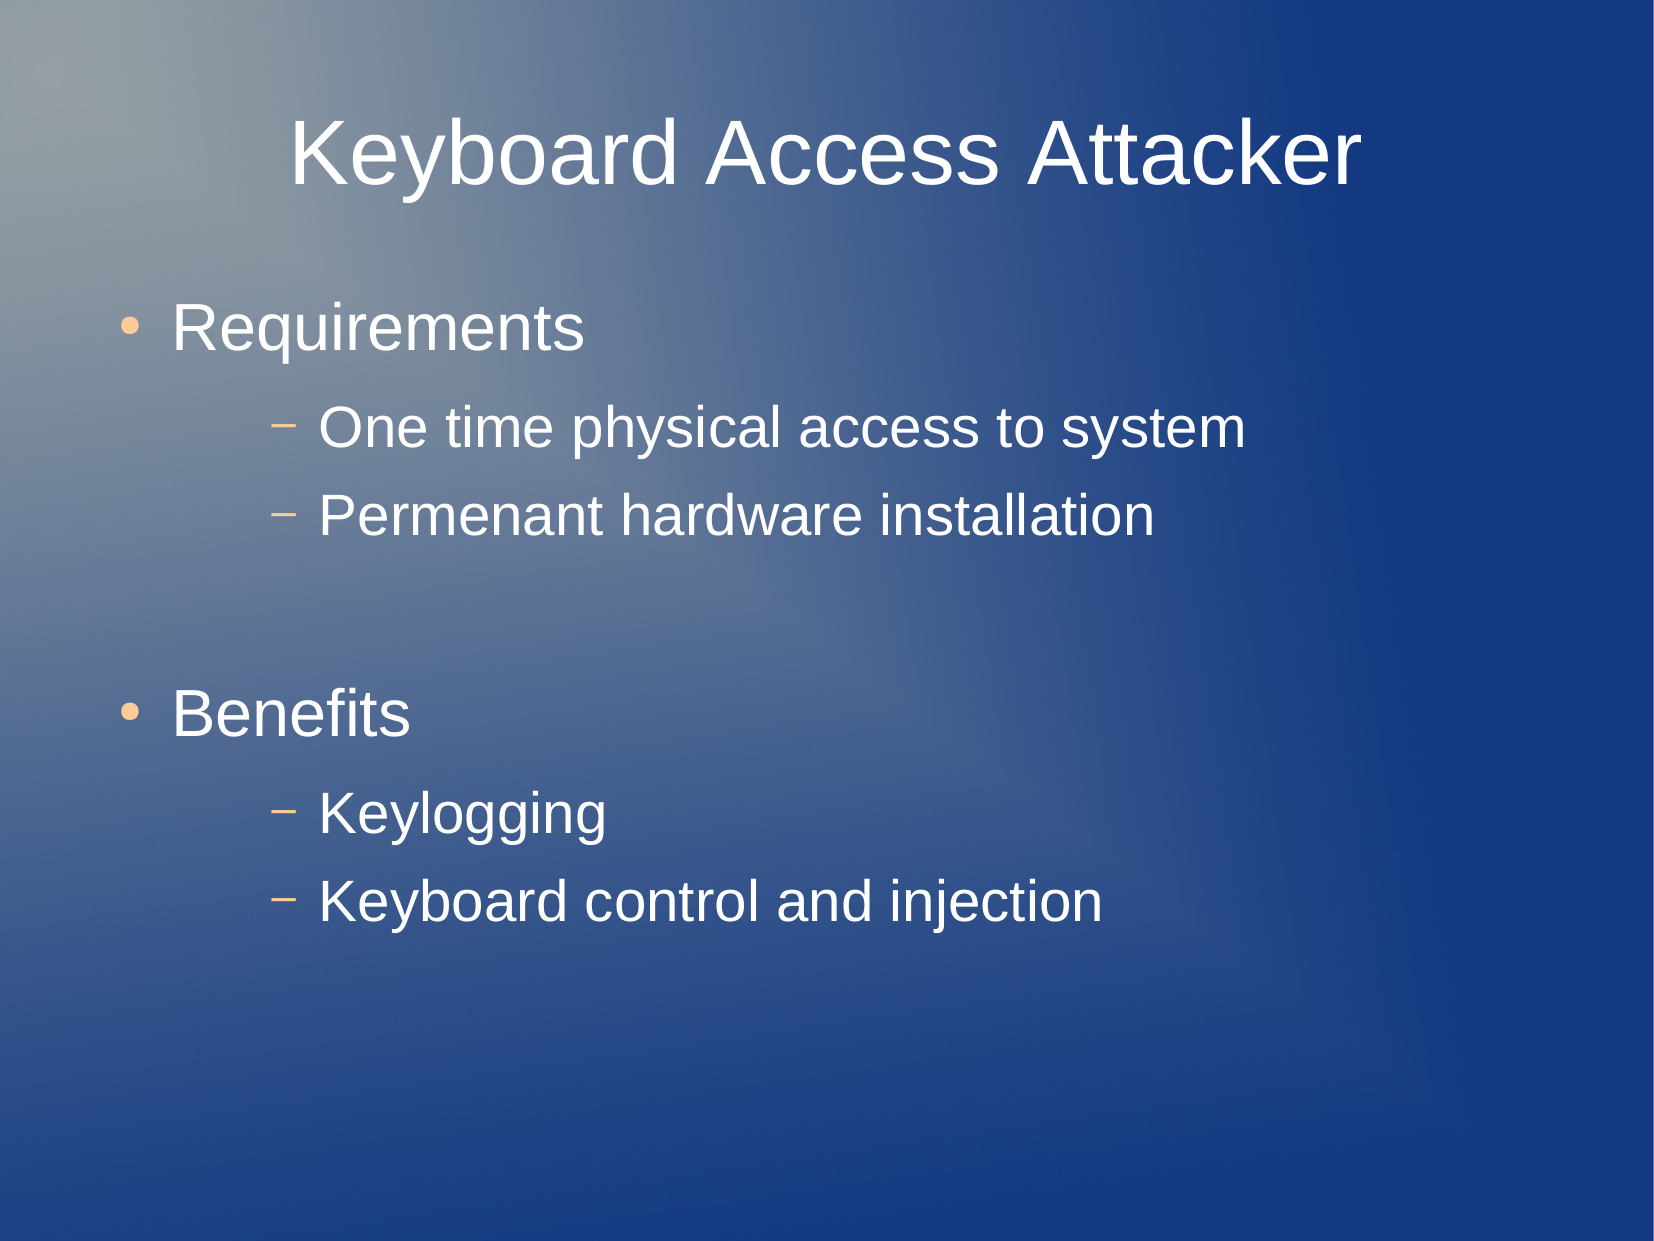

# Keyboard Access Attacker
Requirements
One time physical access to system
Permenant hardware installation
Benefits
Keylogging
Keyboard control and injection